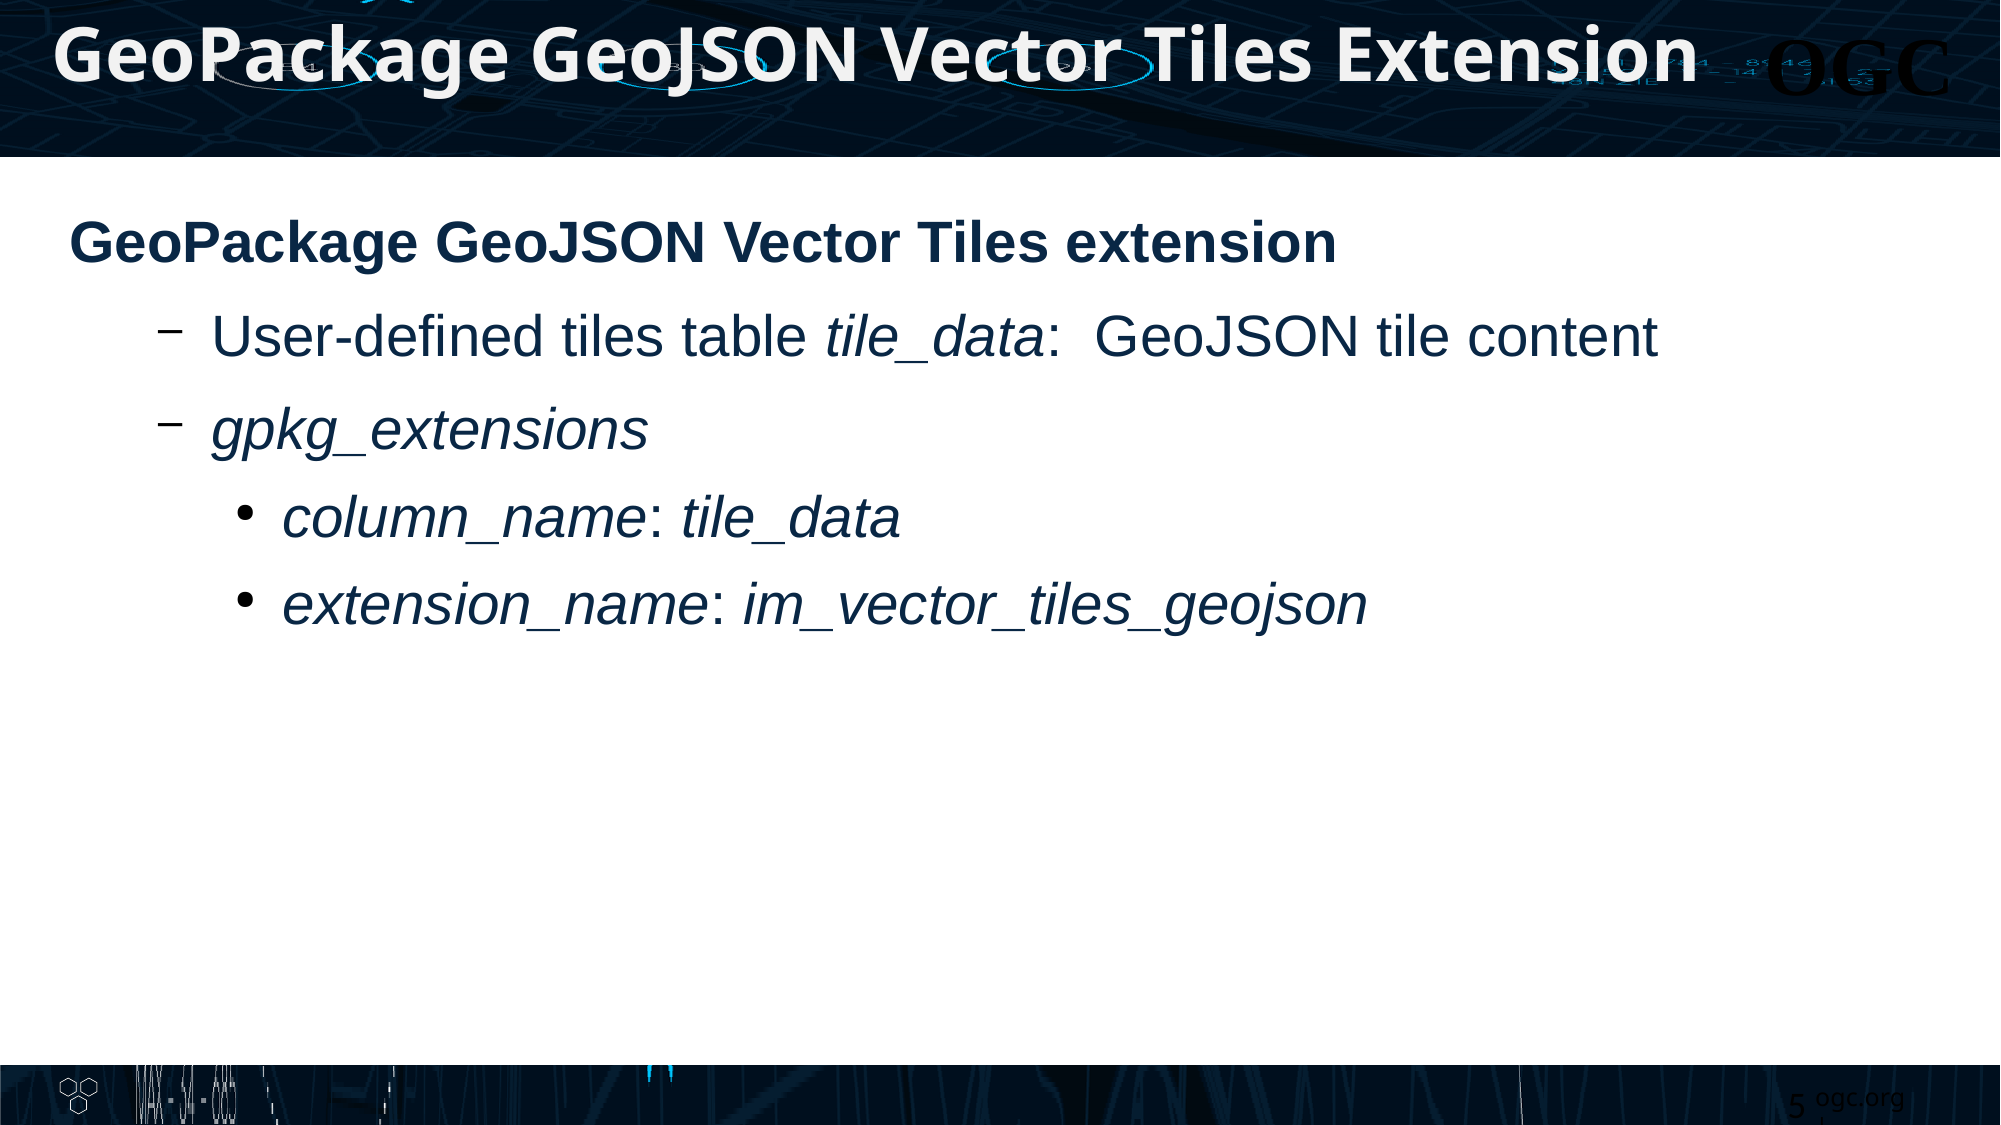

# GeoPackage GeoJSON Vector Tiles Extension
GeoPackage GeoJSON Vector Tiles extension
User-defined tiles table tile_data: GeoJSON tile content
gpkg_extensions
column_name: tile_data
extension_name: im_vector_tiles_geojson